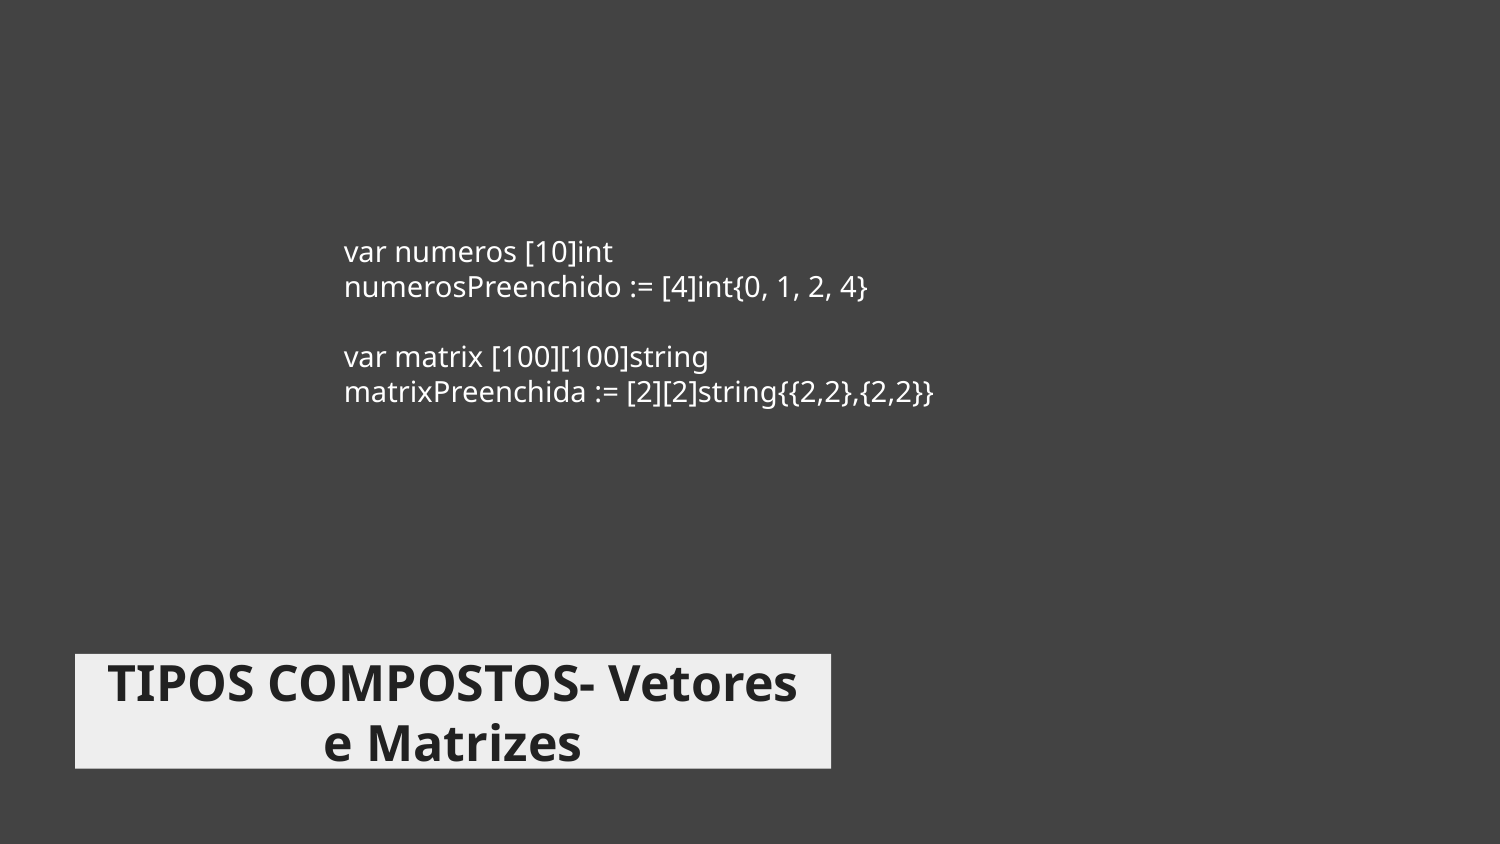

var numeros [10]int
numerosPreenchido := [4]int{0, 1, 2, 4}
var matrix [100][100]string
matrixPreenchida := [2][2]string{{2,2},{2,2}}
# TIPOS COMPOSTOS- Vetores e Matrizes